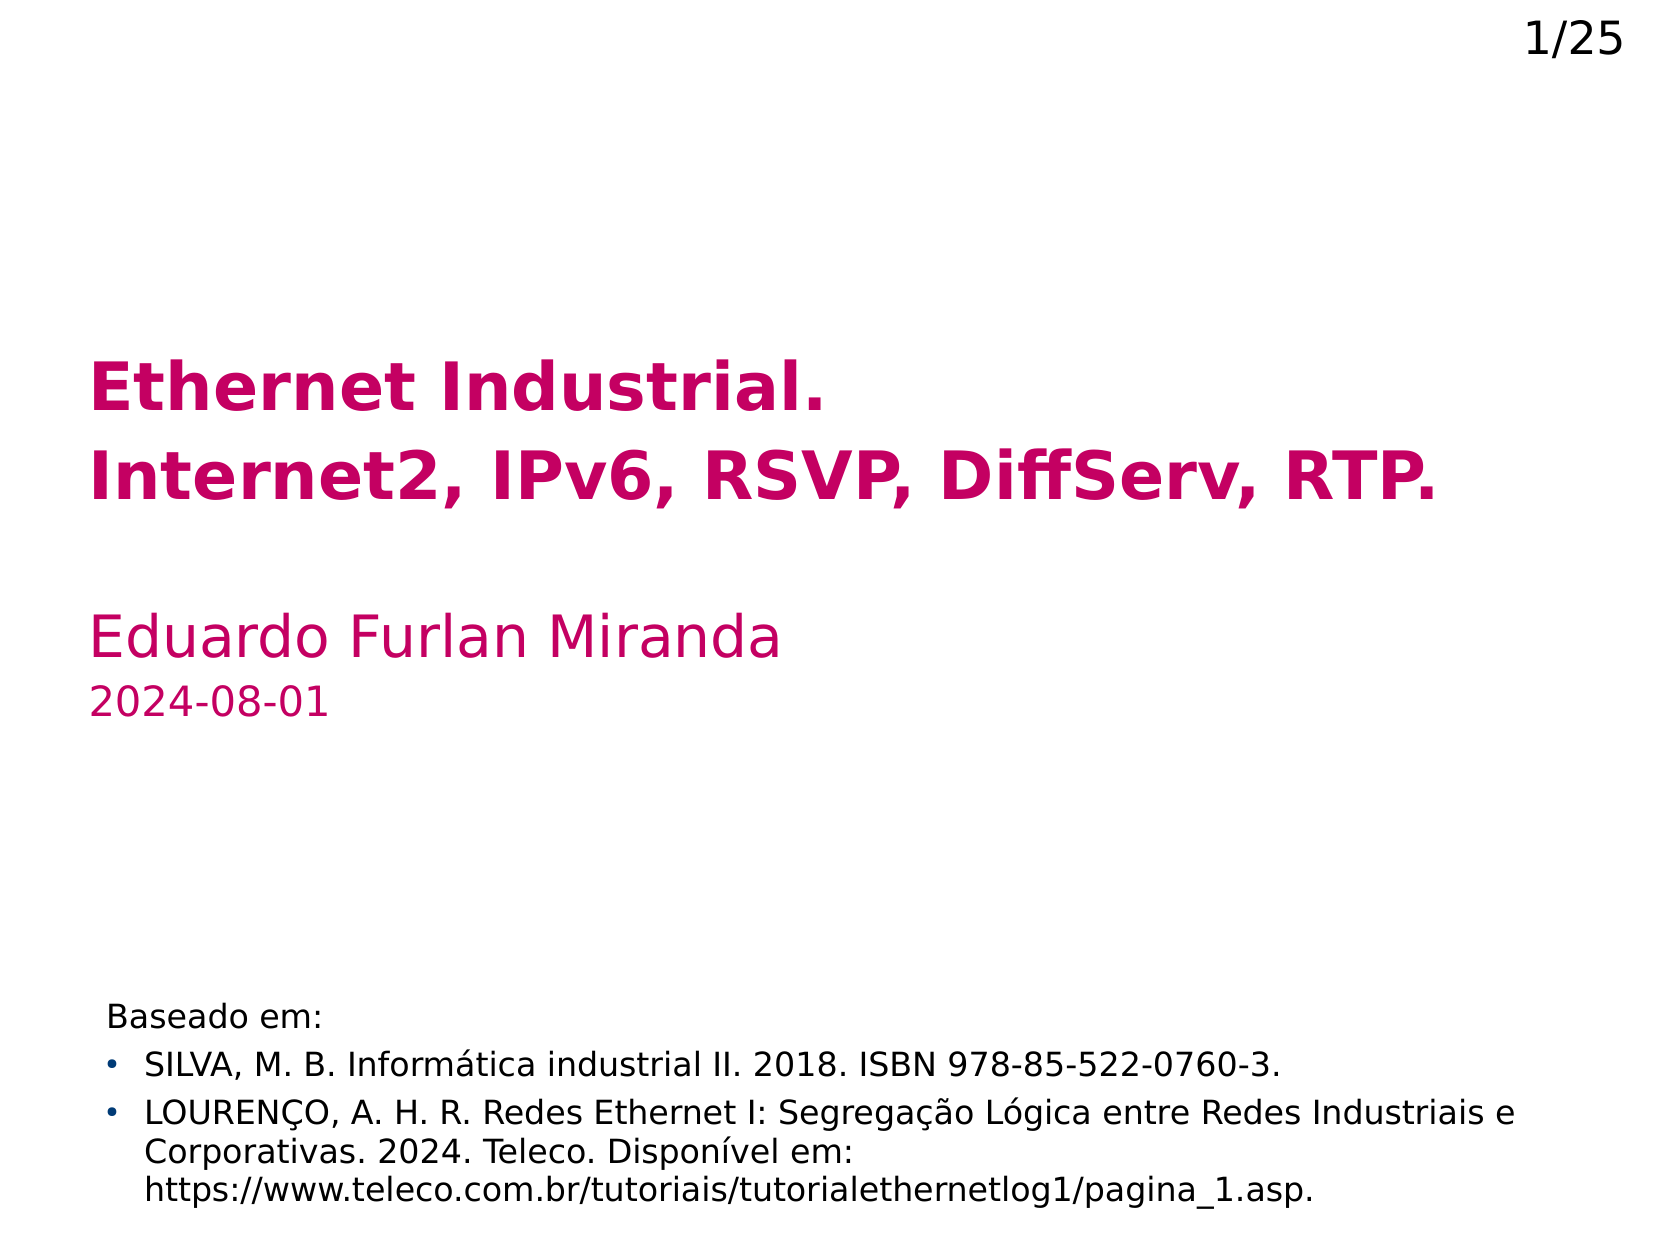

1
# Ethernet Industrial. Internet2, IPv6, RSVP, DiffServ, RTP. Eduardo Furlan Miranda 2024-08-01
Baseado em:
SILVA, M. B. Informática industrial II. 2018. ISBN 978-85-522-0760-3.
LOURENÇO, A. H. R. Redes Ethernet I: Segregação Lógica entre Redes Industriais e Corporativas. 2024. Teleco. Disponível em: https://www.teleco.com.br/tutoriais/tutorialethernetlog1/pagina_1.asp.